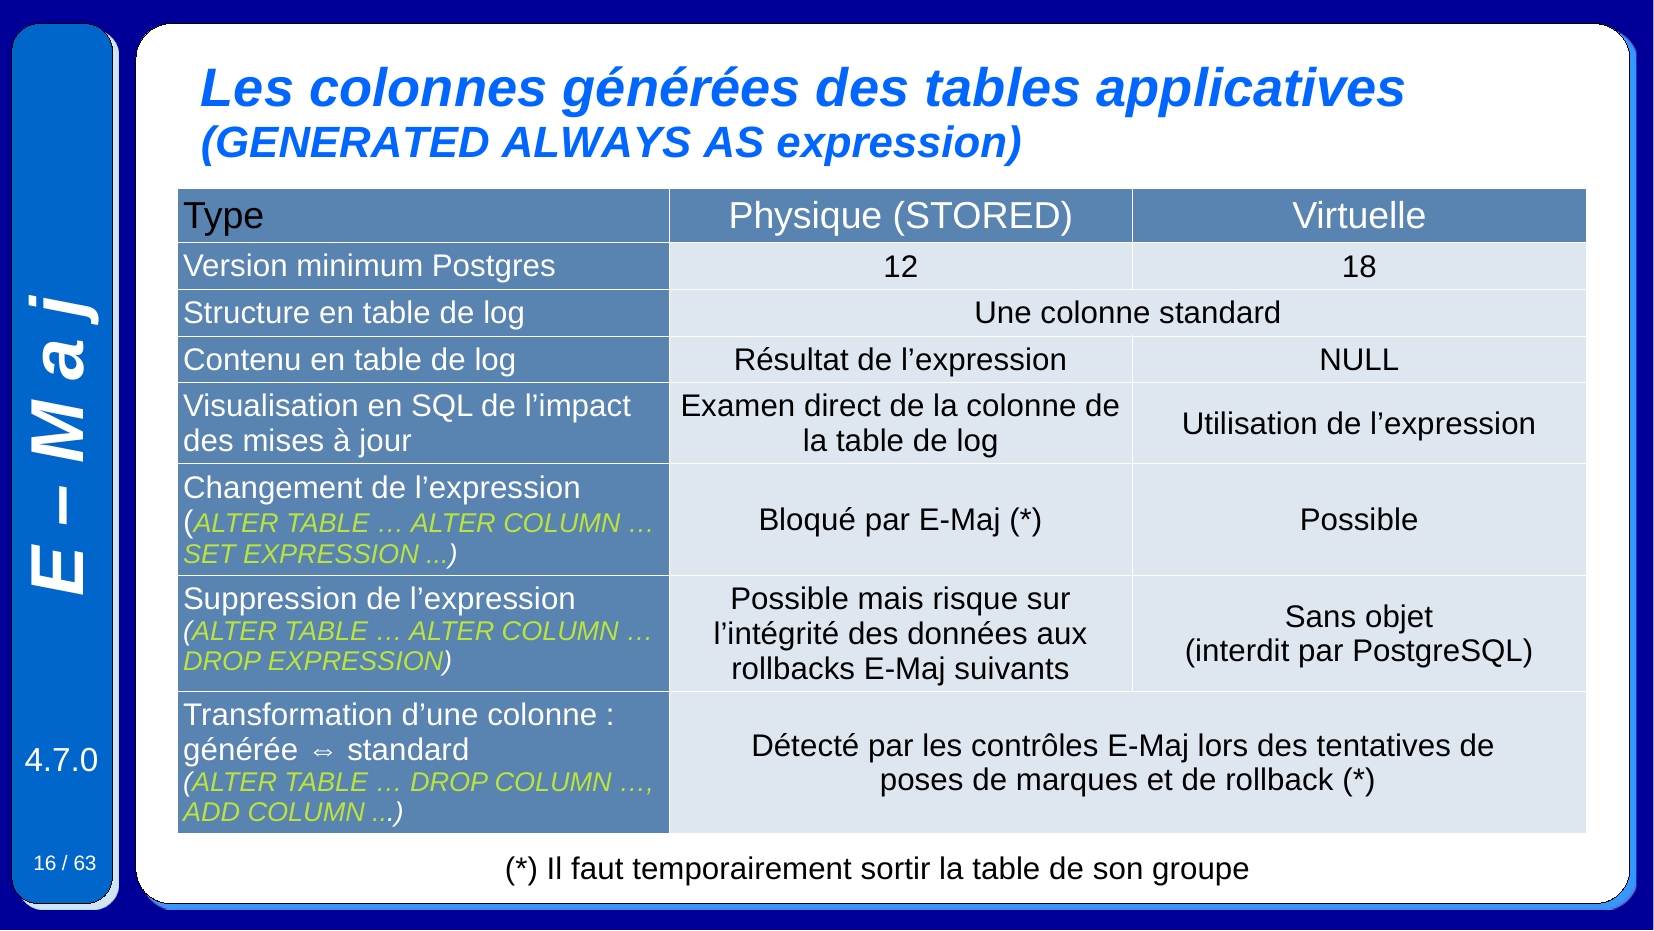

# Les colonnes générées des tables applicatives (GENERATED ALWAYS AS expression)
| Type | Physique (STORED) | Virtuelle |
| --- | --- | --- |
| Version minimum Postgres | 12 | 18 |
| Structure en table de log | Une colonne standard | |
| Contenu en table de log | Résultat de l’expression | NULL |
| Visualisation en SQL de l’impact des mises à jour | Examen direct de la colonne de la table de log | Utilisation de l’expression |
| Changement de l’expression (ALTER TABLE … ALTER COLUMN … SET EXPRESSION ...) | Bloqué par E-Maj (\*) | Possible |
| Suppression de l’expression (ALTER TABLE … ALTER COLUMN … DROP EXPRESSION) | Possible mais risque sur l’intégrité des données aux rollbacks E-Maj suivants | Sans objet (interdit par PostgreSQL) |
| Transformation d’une colonne : générée ⇔ standard (ALTER TABLE … DROP COLUMN …, ADD COLUMN ...) | Détecté par les contrôles E-Maj lors des tentatives de poses de marques et de rollback (\*) | |
(*) Il faut temporairement sortir la table de son groupe